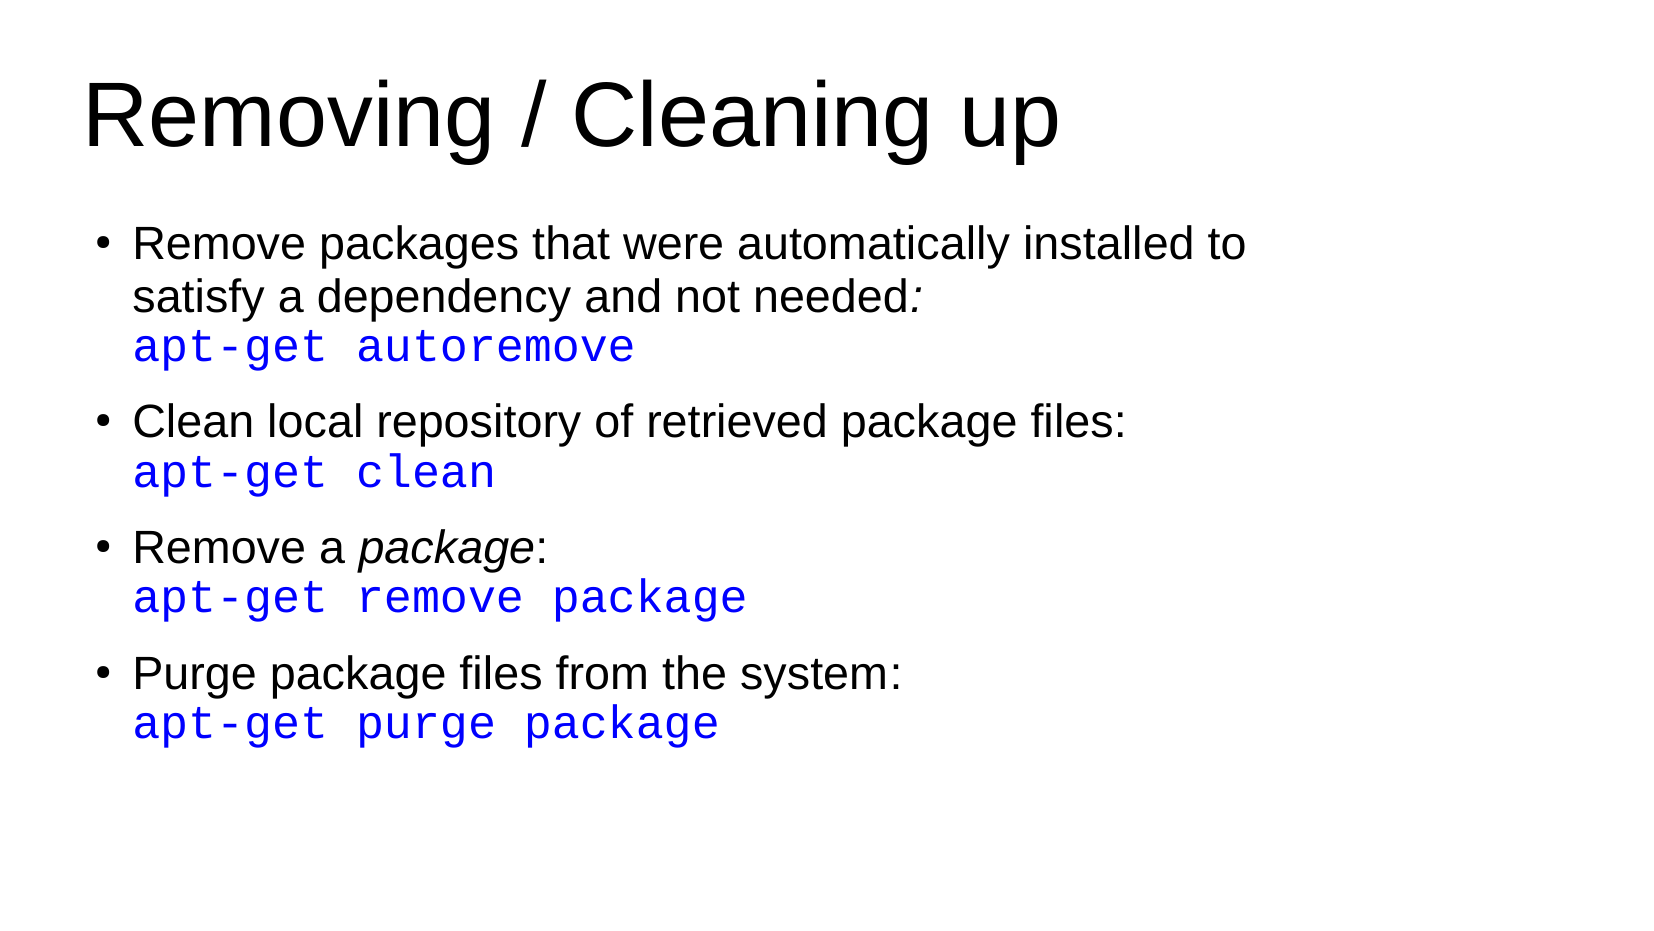

# Removing / Cleaning up
Remove packages that were automatically installed to
satisfy a dependency and not needed:
apt-get autoremove
Clean local repository of retrieved package files:
apt-get clean
Remove a package:
apt-get remove package
Purge package files from the system:
apt-get purge package